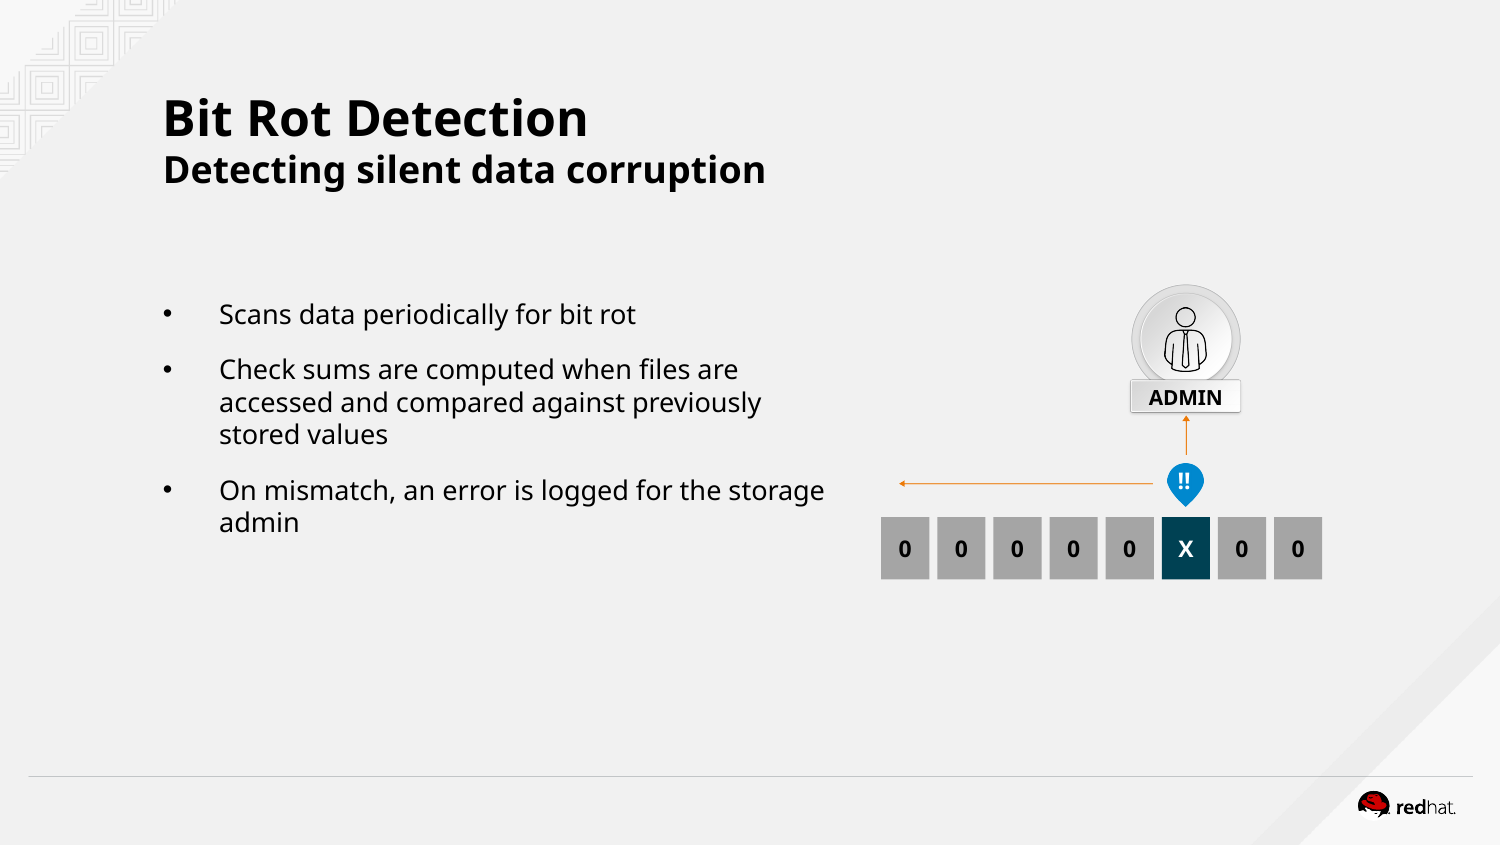

Bit Rot Detection
Detecting silent data corruption
# Scans data periodically for bit rot
Check sums are computed when files are accessed and compared against previously stored values
On mismatch, an error is logged for the storage admin
ADMIN
!!
0
0
0
0
0
X
0
0